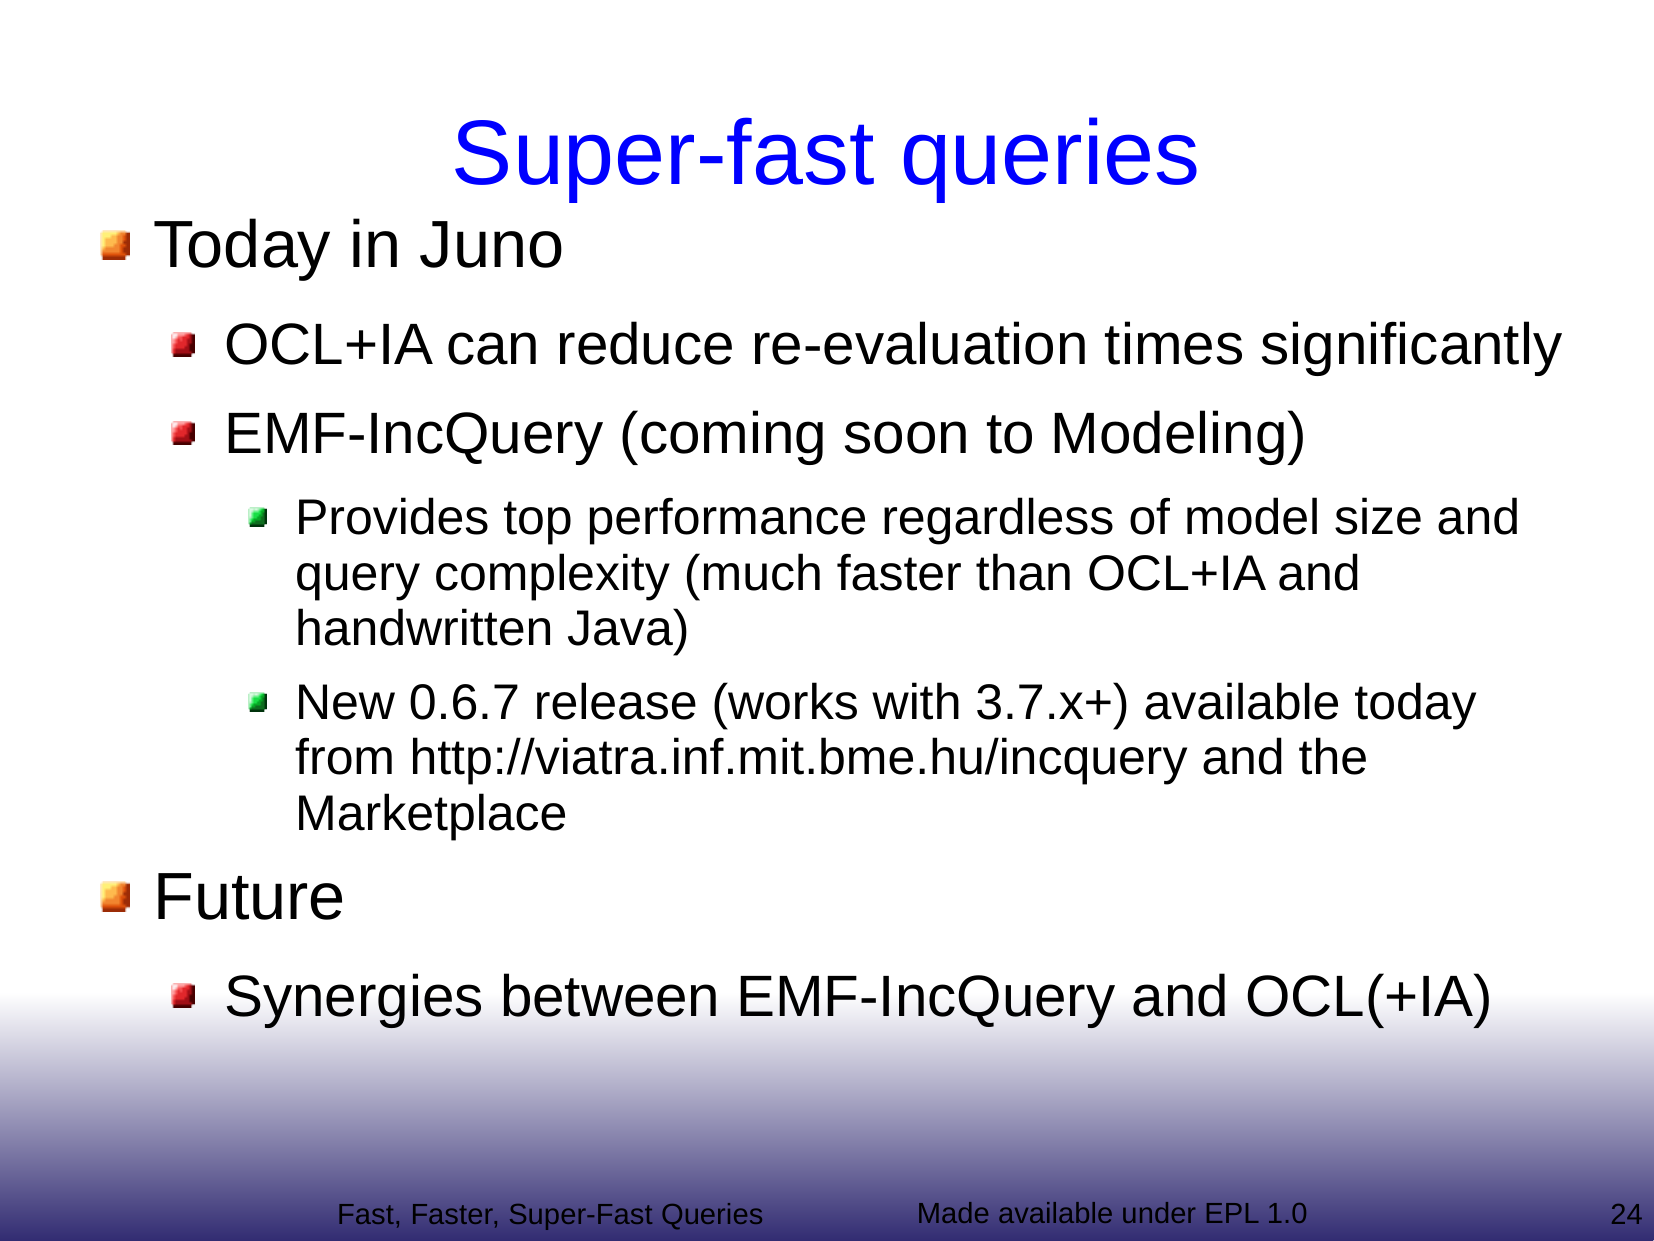

# Super-fast queries
Today in Juno
OCL+IA can reduce re-evaluation times significantly
EMF-IncQuery (coming soon to Modeling)
Provides top performance regardless of model size and query complexity (much faster than OCL+IA and handwritten Java)
New 0.6.7 release (works with 3.7.x+) available today from http://viatra.inf.mit.bme.hu/incquery and the Marketplace
Future
Synergies between EMF-IncQuery and OCL(+IA)
Fast, Faster, Super-Fast Queries
24